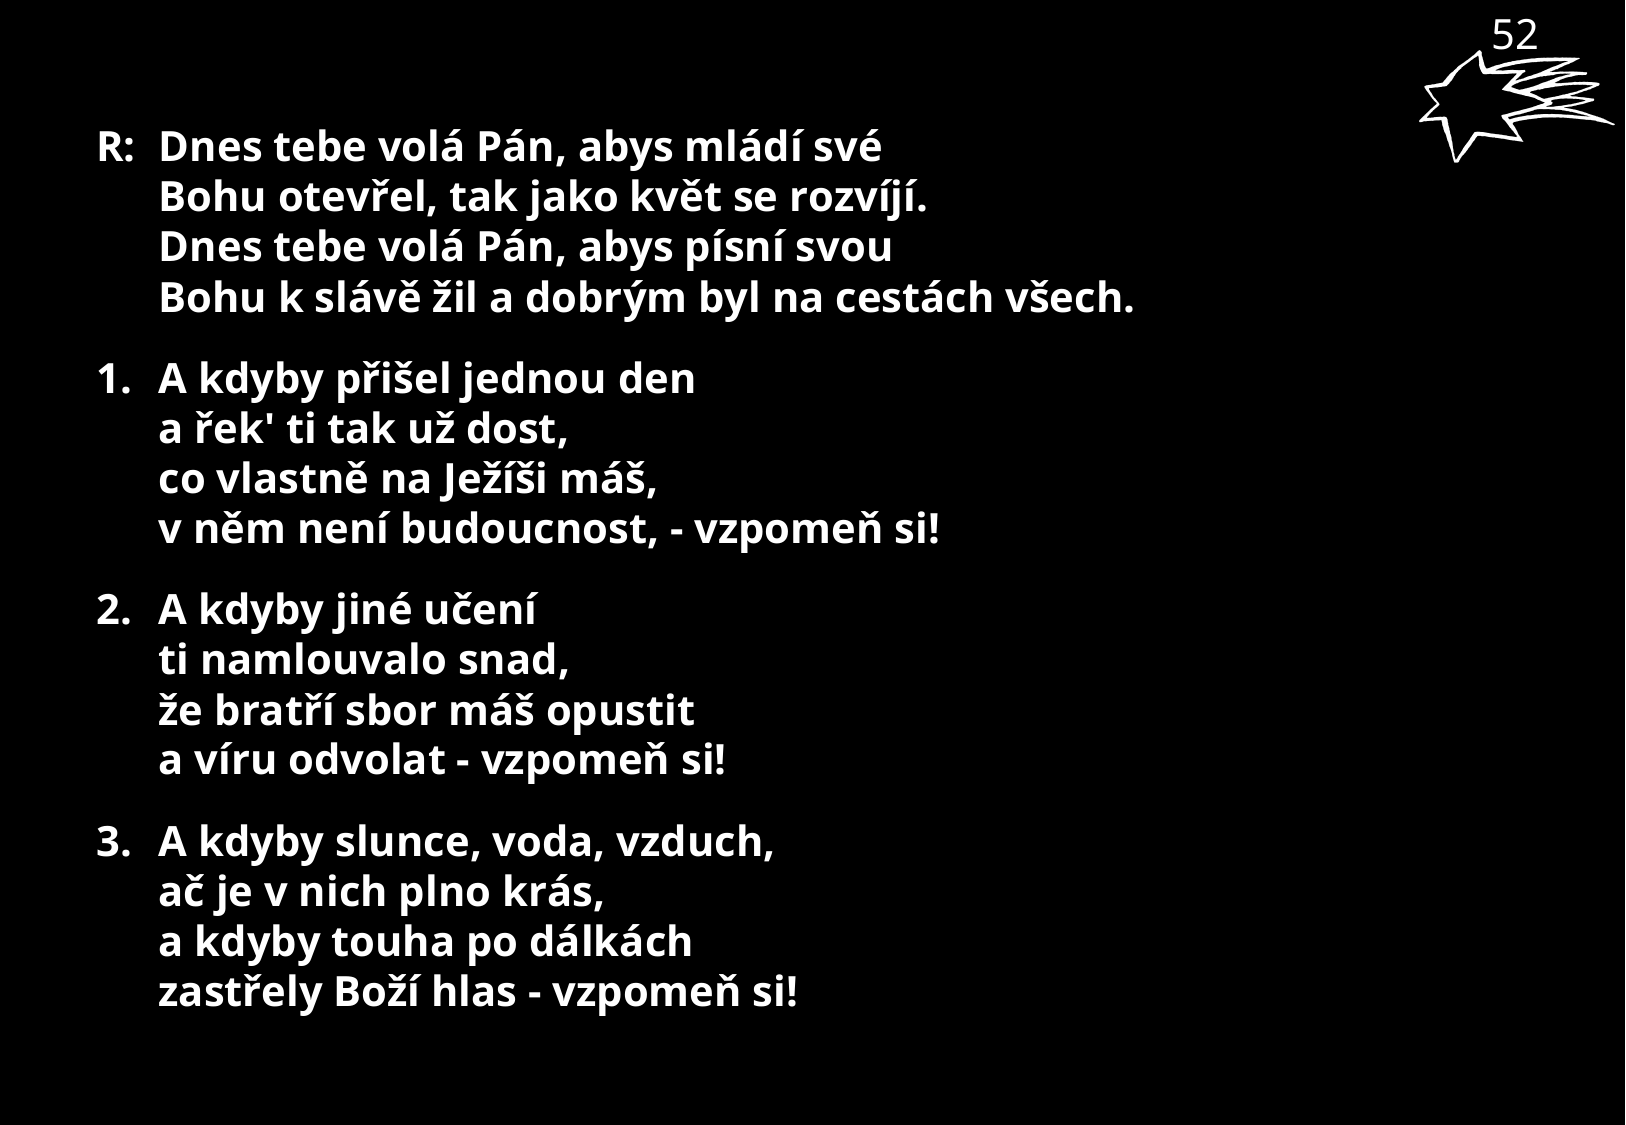

52
# R: 	Dnes tebe volá Pán, abys mládí své Bohu otevřel, tak jako květ se rozvíjí. Dnes tebe volá Pán, abys písní svou Bohu k slávě žil a dobrým byl na cestách všech.
A kdyby přišel jednou den
a řek' ti tak už dost,
co vlastně na Ježíši máš,
v něm není budoucnost, - vzpomeň si!
A kdyby jiné učení
ti namlouvalo snad,
že bratří sbor máš opustit
a víru odvolat - vzpomeň si!
A kdyby slunce, voda, vzduch,
ač je v nich plno krás,
a kdyby touha po dálkách
zastřely Boží hlas - vzpomeň si!